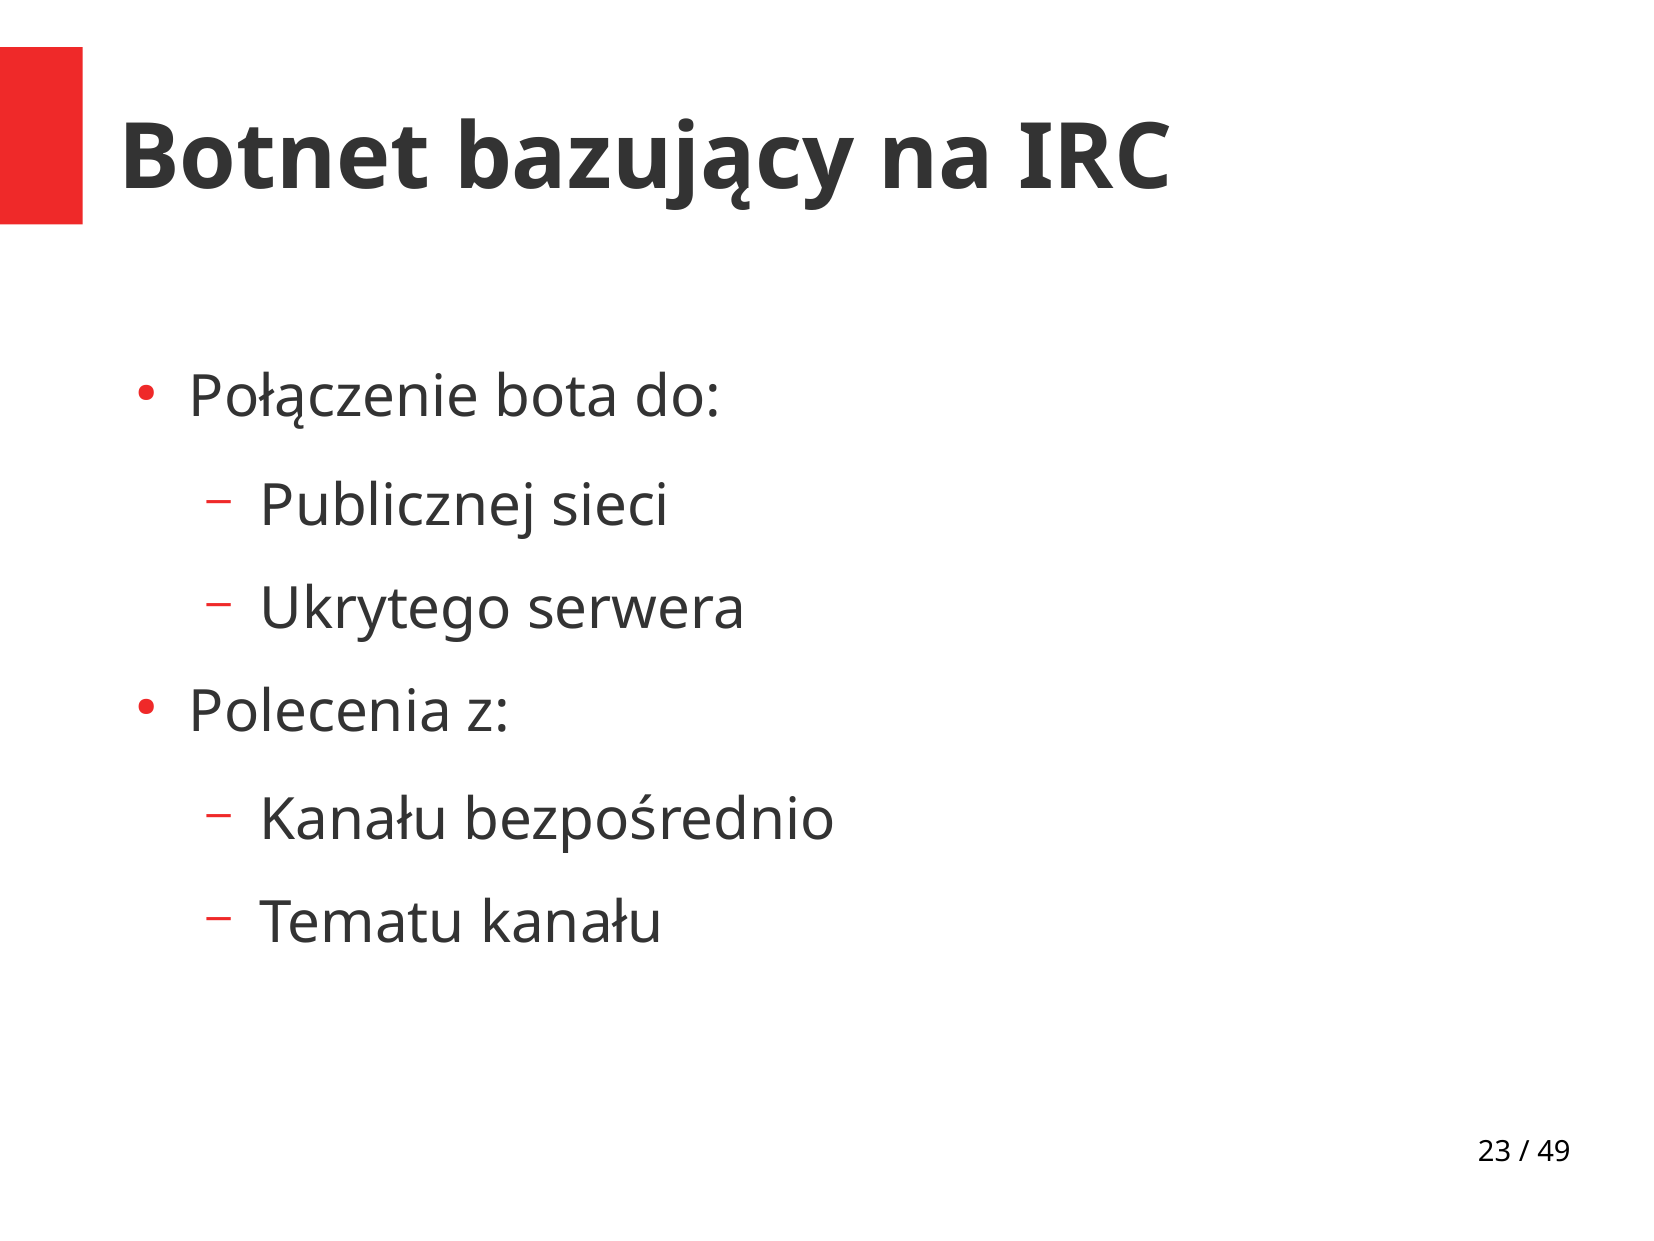

# Botnet bazujący na IRC
Połączenie bota do:
Publicznej sieci
Ukrytego serwera
Polecenia z:
Kanału bezpośrednio
Tematu kanału
23